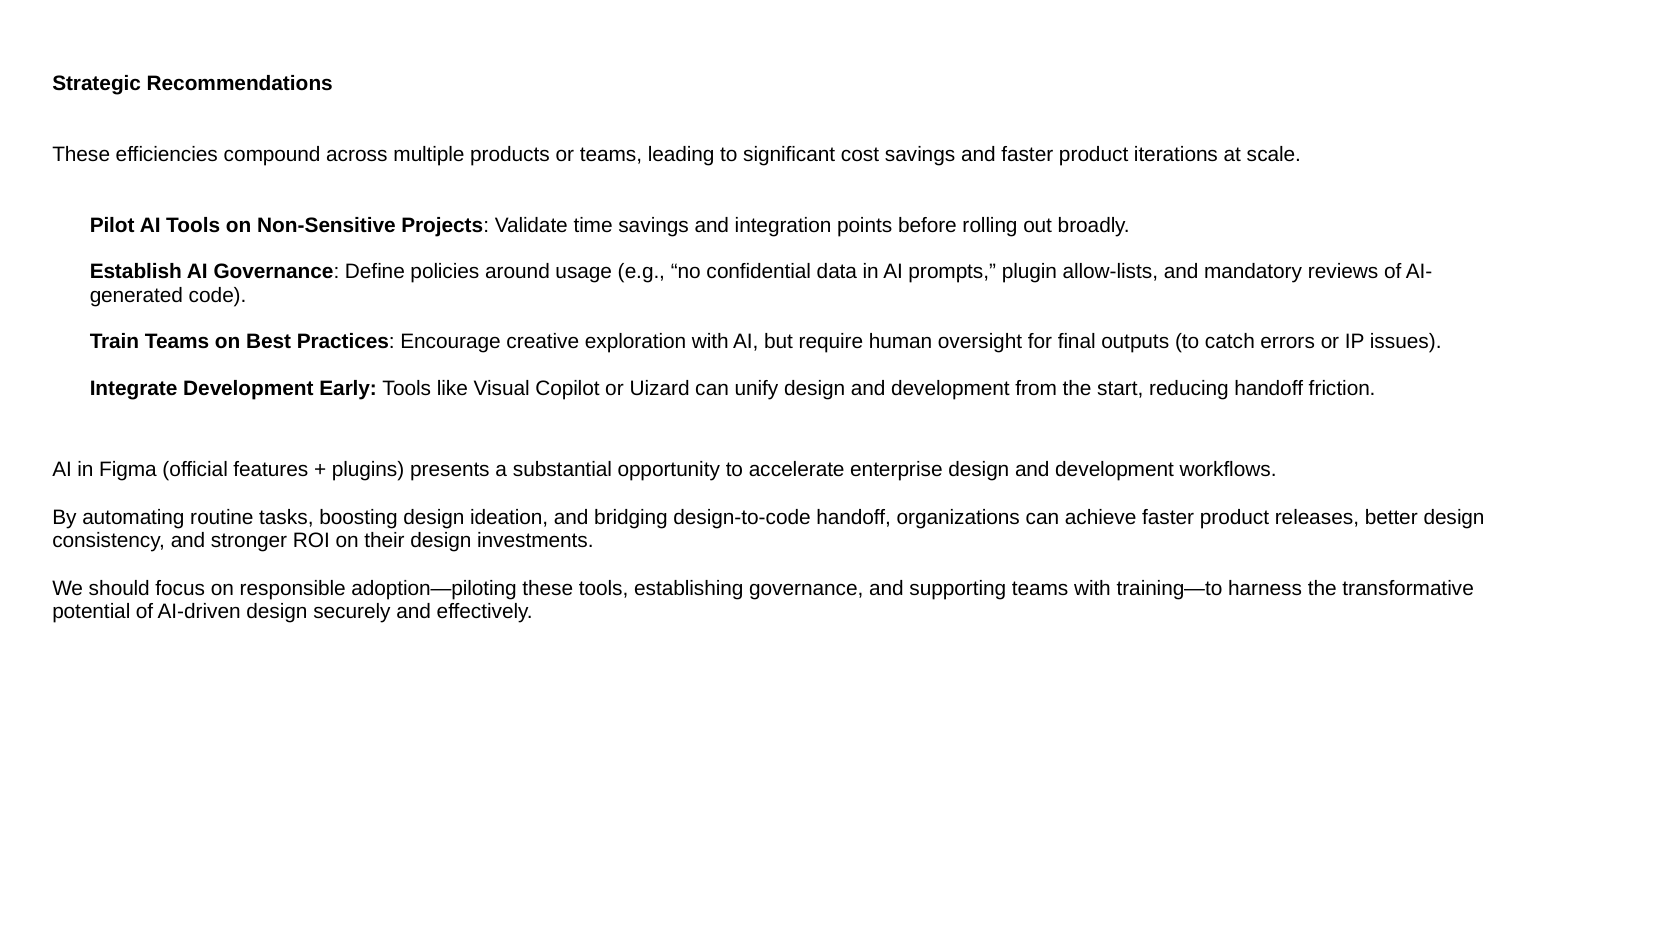

Strategic Recommendations
These efficiencies compound across multiple products or teams, leading to significant cost savings and faster product iterations at scale.
Pilot AI Tools on Non-Sensitive Projects: Validate time savings and integration points before rolling out broadly.
Establish AI Governance: Define policies around usage (e.g., “no confidential data in AI prompts,” plugin allow-lists, and mandatory reviews of AI-generated code).
Train Teams on Best Practices: Encourage creative exploration with AI, but require human oversight for final outputs (to catch errors or IP issues).
Integrate Development Early: Tools like Visual Copilot or Uizard can unify design and development from the start, reducing handoff friction.
AI in Figma (official features + plugins) presents a substantial opportunity to accelerate enterprise design and development workflows.
By automating routine tasks, boosting design ideation, and bridging design-to-code handoff, organizations can achieve faster product releases, better design consistency, and stronger ROI on their design investments.
We should focus on responsible adoption—piloting these tools, establishing governance, and supporting teams with training—to harness the transformative potential of AI-driven design securely and effectively.